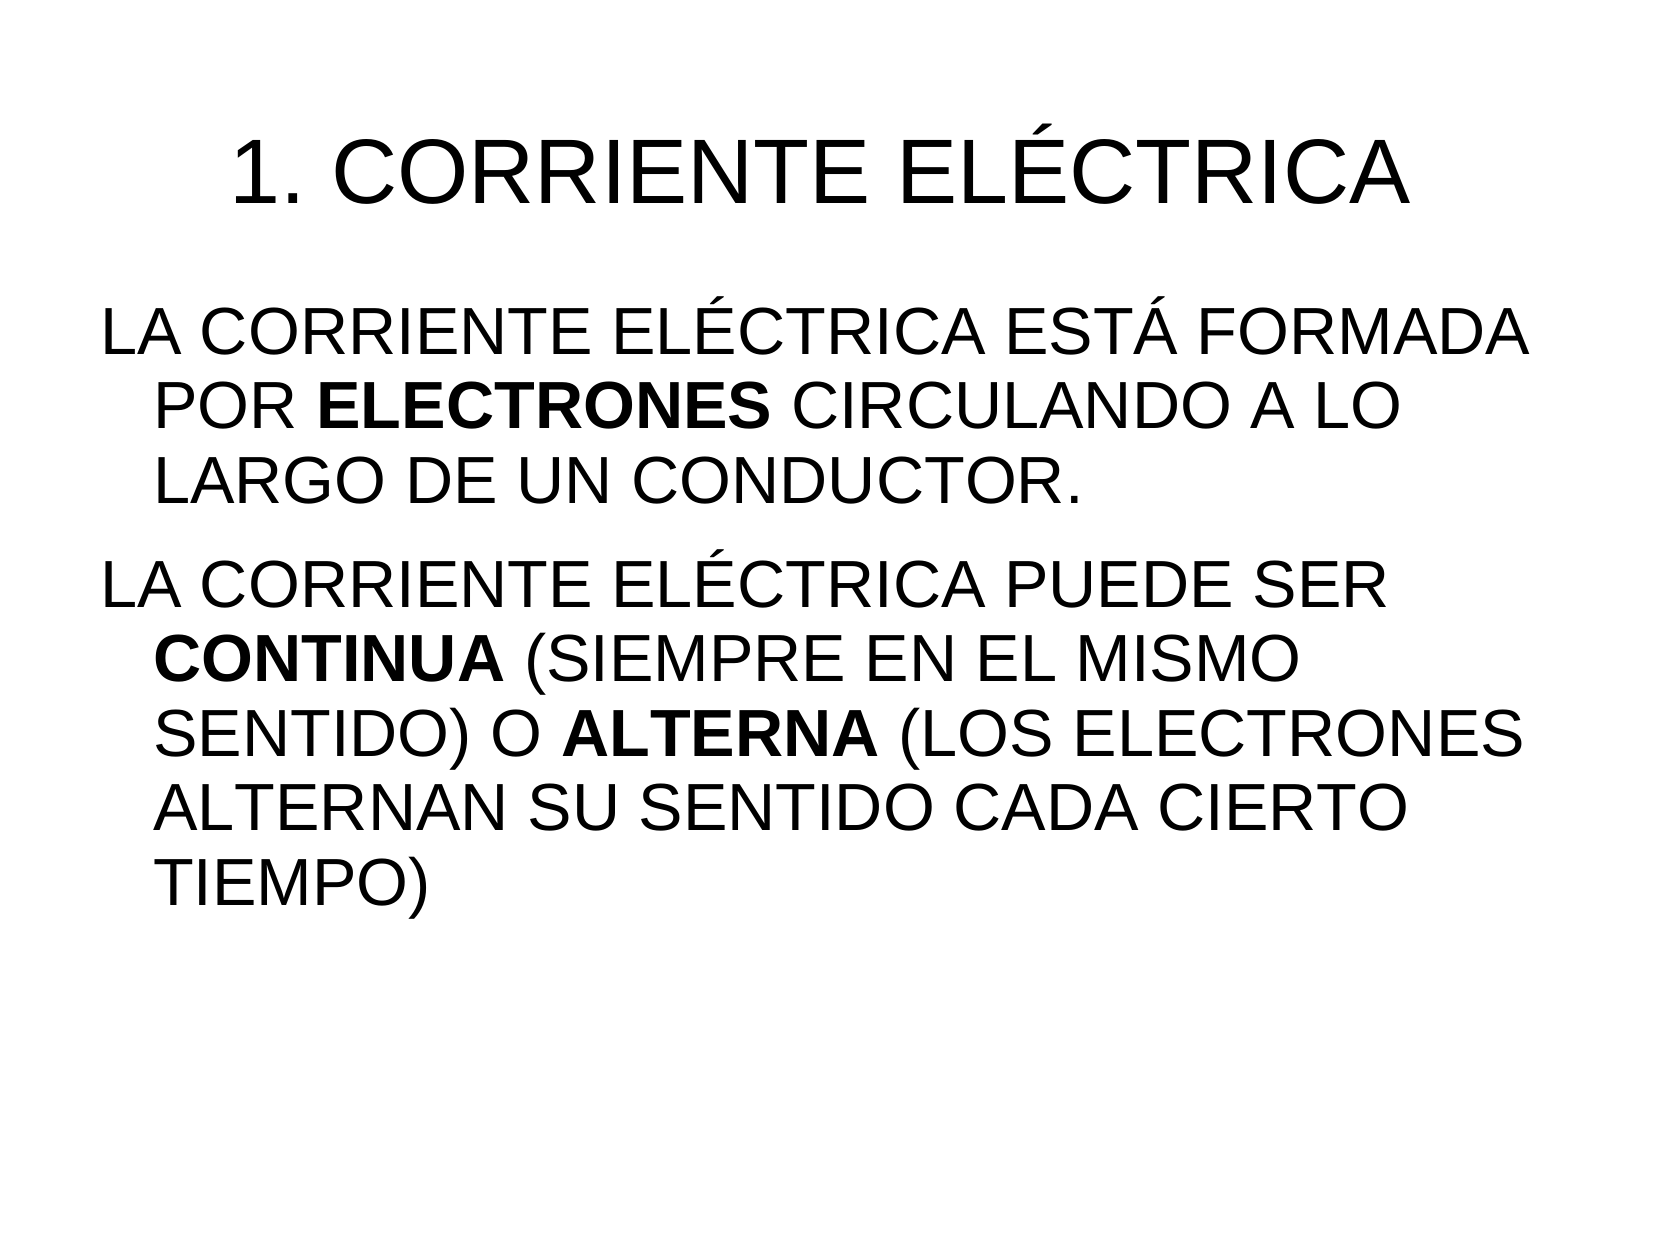

# 1. CORRIENTE ELÉCTRICA
LA CORRIENTE ELÉCTRICA ESTÁ FORMADA POR ELECTRONES CIRCULANDO A LO LARGO DE UN CONDUCTOR.
LA CORRIENTE ELÉCTRICA PUEDE SER CONTINUA (SIEMPRE EN EL MISMO SENTIDO) O ALTERNA (LOS ELECTRONES ALTERNAN SU SENTIDO CADA CIERTO TIEMPO)